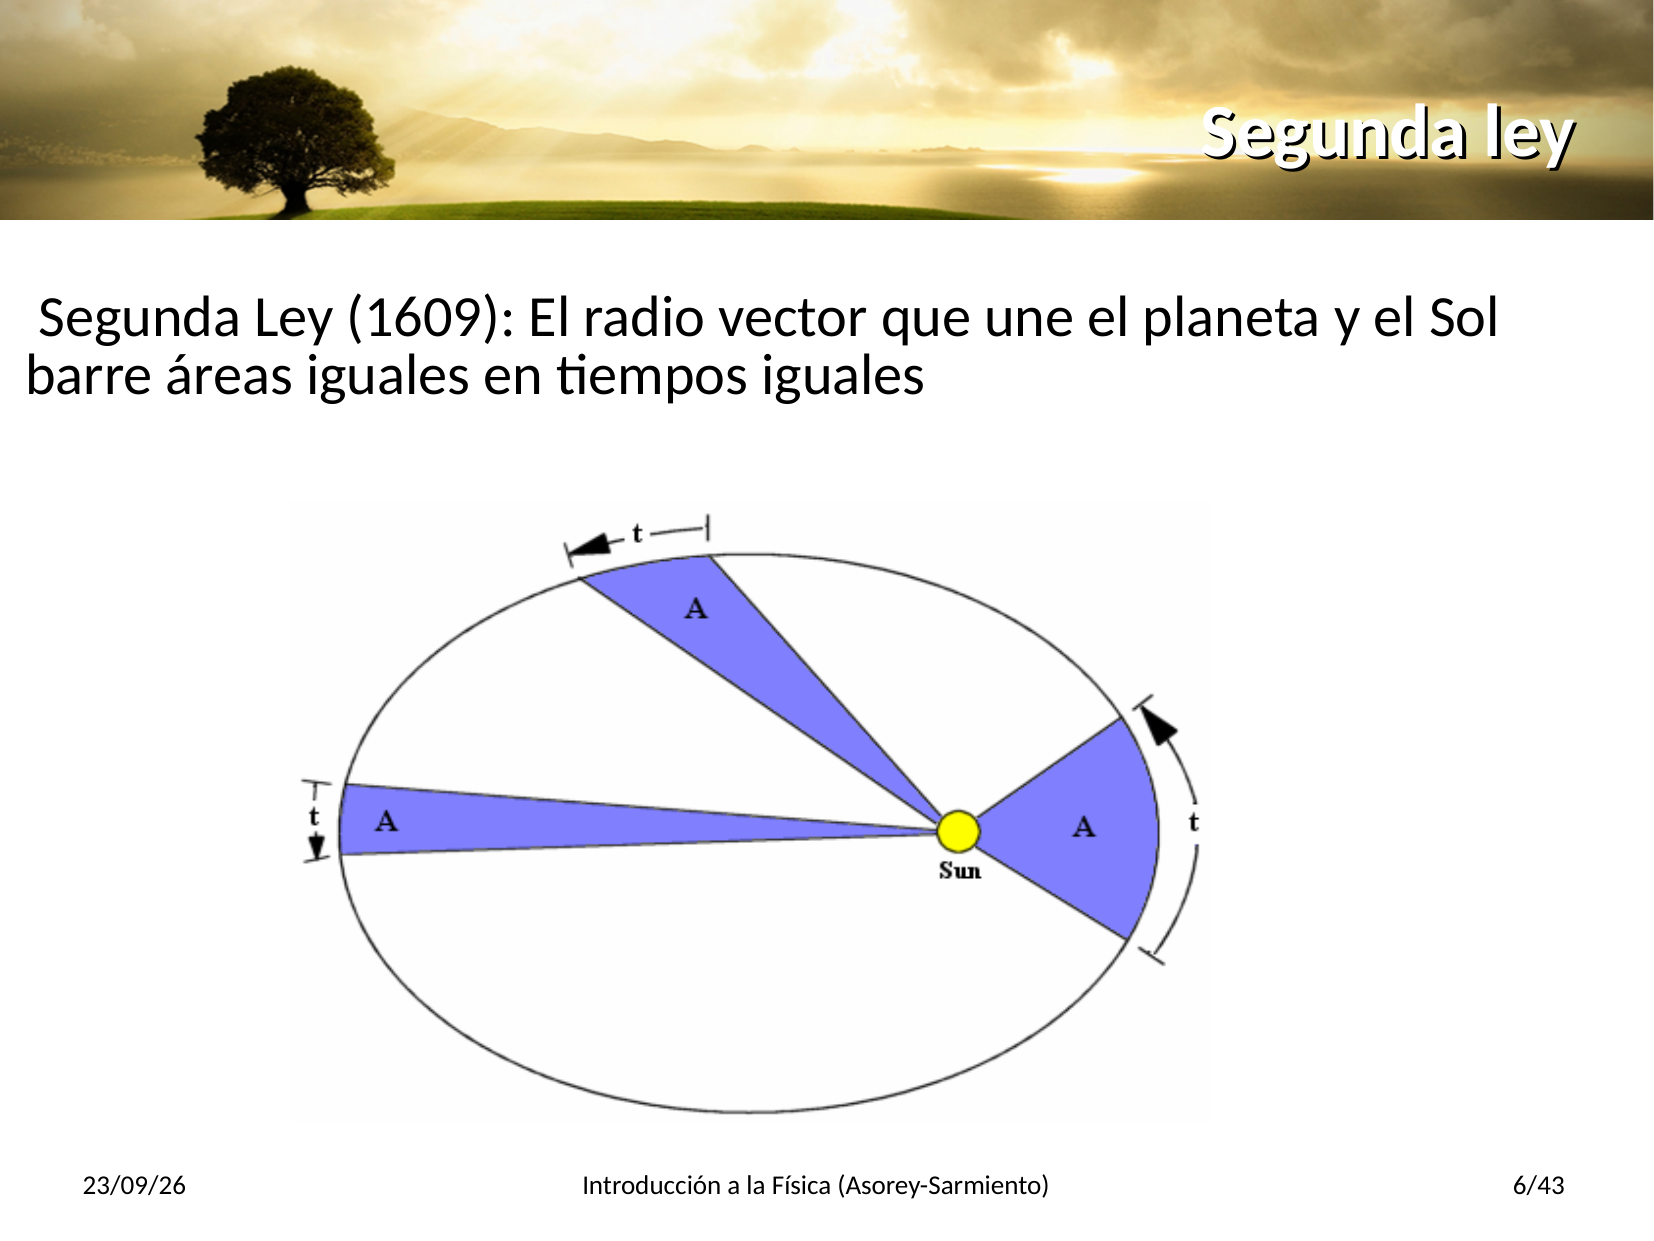

# Segunda ley
 Segunda Ley (1609): El radio vector que une el planeta y el Sol barre áreas iguales en tiempos iguales
Introducción a la Física (Asorey-Sarmiento)
6